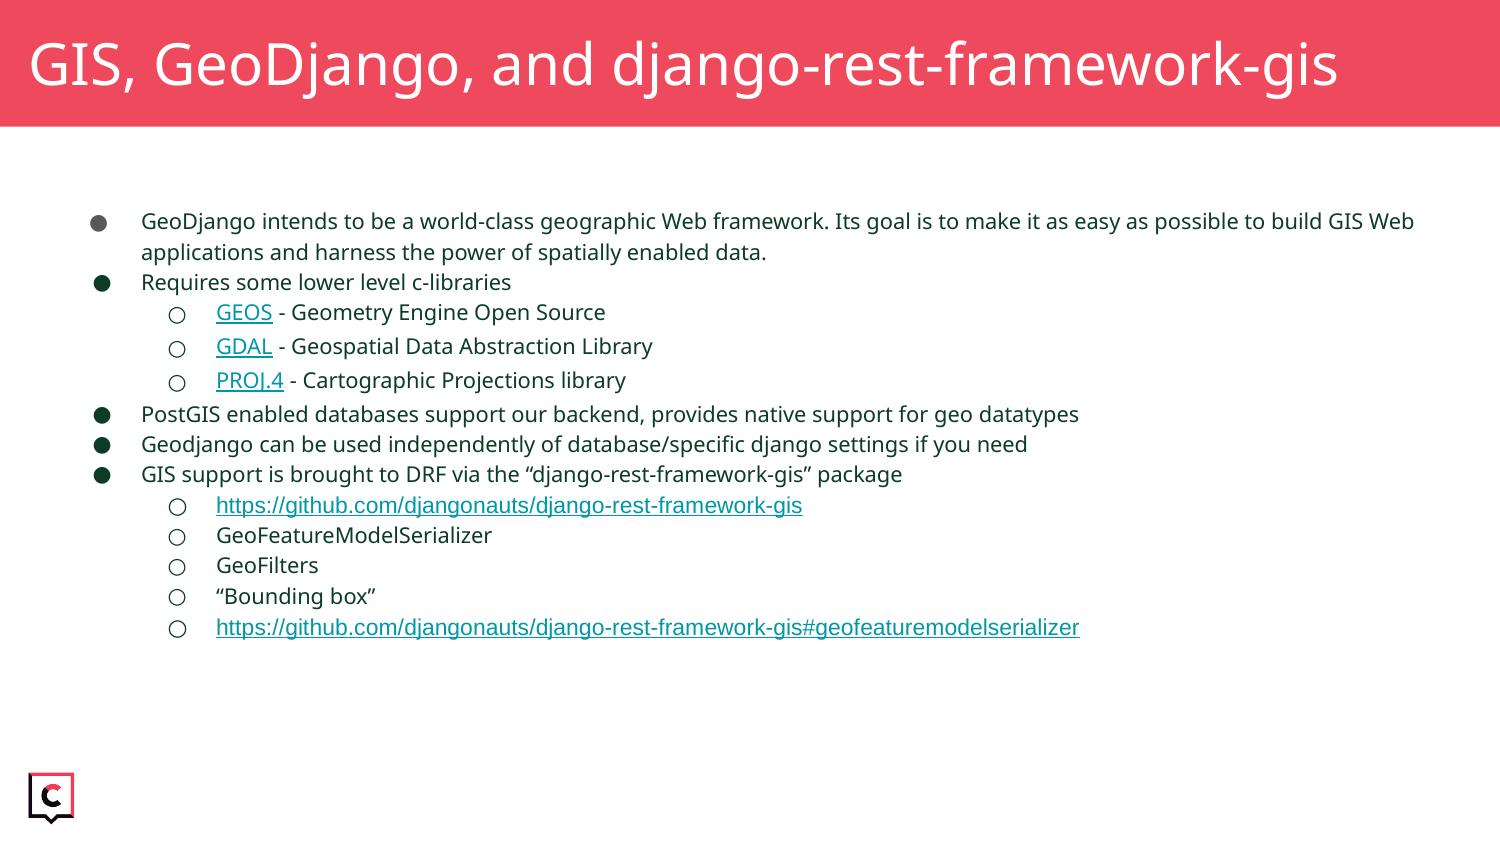

# GIS, GeoDjango, and django-rest-framework-gis
GeoDjango intends to be a world-class geographic Web framework. Its goal is to make it as easy as possible to build GIS Web applications and harness the power of spatially enabled data.
Requires some lower level c-libraries
GEOS - Geometry Engine Open Source
GDAL - Geospatial Data Abstraction Library
PROJ.4 - Cartographic Projections library
PostGIS enabled databases support our backend, provides native support for geo datatypes
Geodjango can be used independently of database/specific django settings if you need
GIS support is brought to DRF via the “django-rest-framework-gis” package
https://github.com/djangonauts/django-rest-framework-gis
GeoFeatureModelSerializer
GeoFilters
“Bounding box”
https://github.com/djangonauts/django-rest-framework-gis#geofeaturemodelserializer